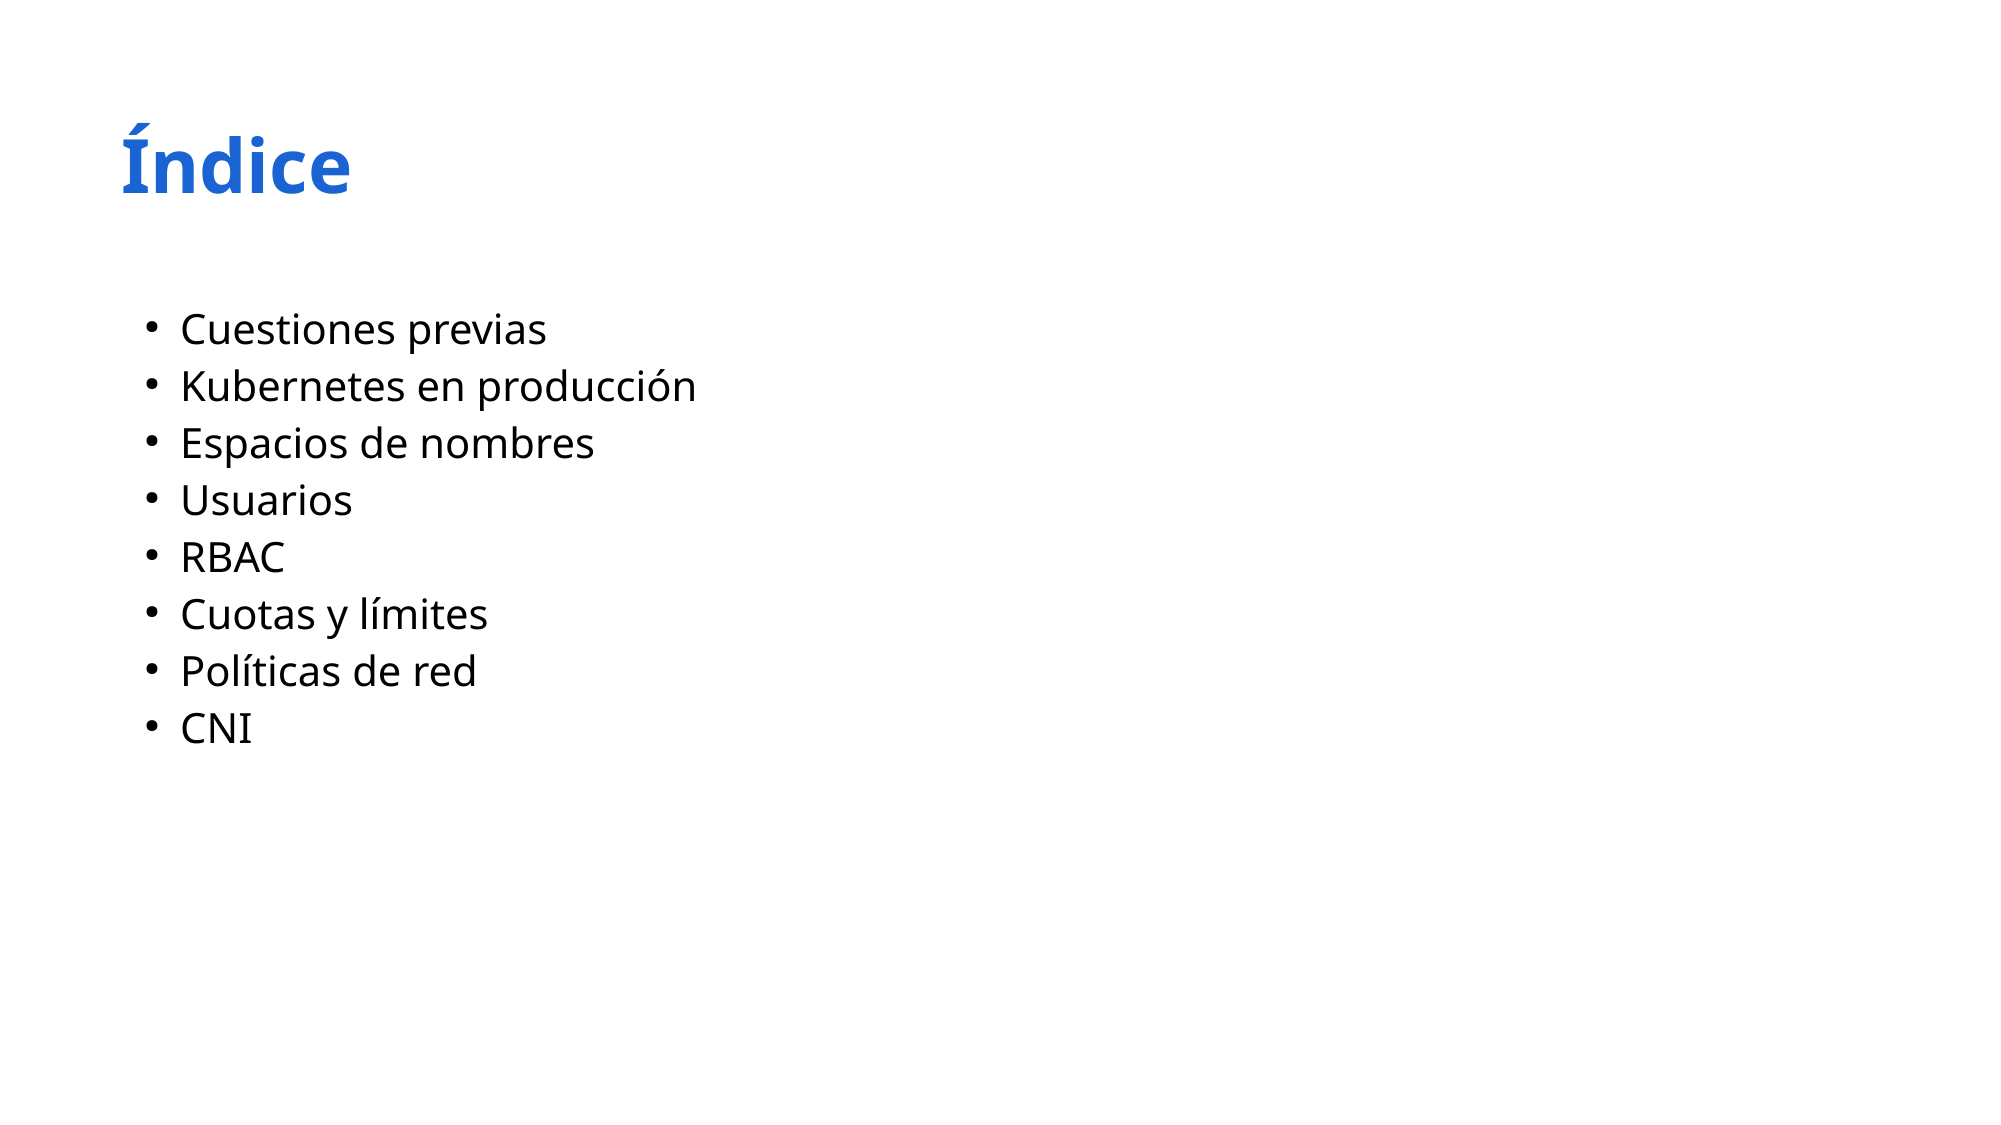

Índice
Cuestiones previas
Kubernetes en producción
Espacios de nombres
Usuarios
RBAC
Cuotas y límites
Políticas de red
CNI